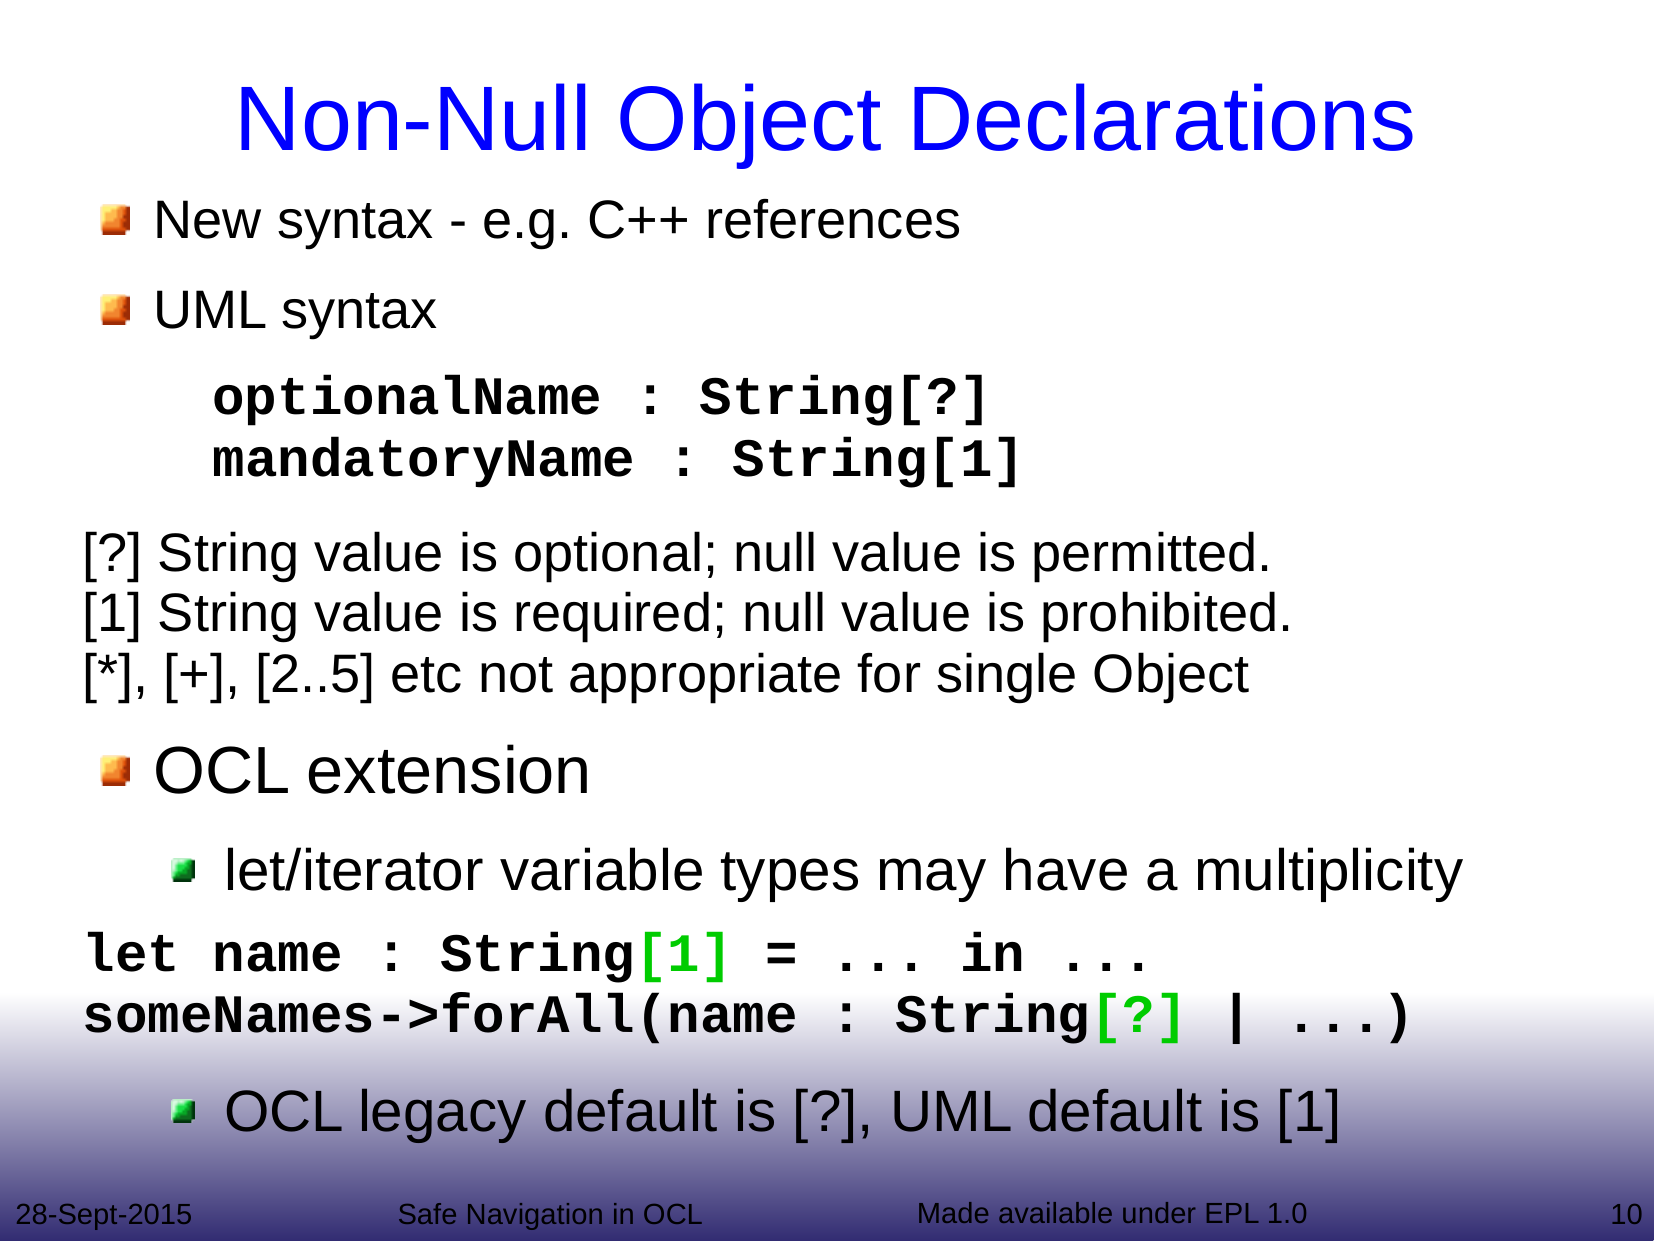

# Non-Null Object Declarations
New syntax - e.g. C++ references
UML syntax
 optionalName : String[?]
 mandatoryName : String[1]
[?] String value is optional; null value is permitted.
[1] String value is required; null value is prohibited.
[*], [+], [2..5] etc not appropriate for single Object
OCL extension
let/iterator variable types may have a multiplicity
let name : String[1] = ... in ...
someNames->forAll(name : String[?] | ...)
OCL legacy default is [?], UML default is [1]
28-Sept-2015
Safe Navigation in OCL
10